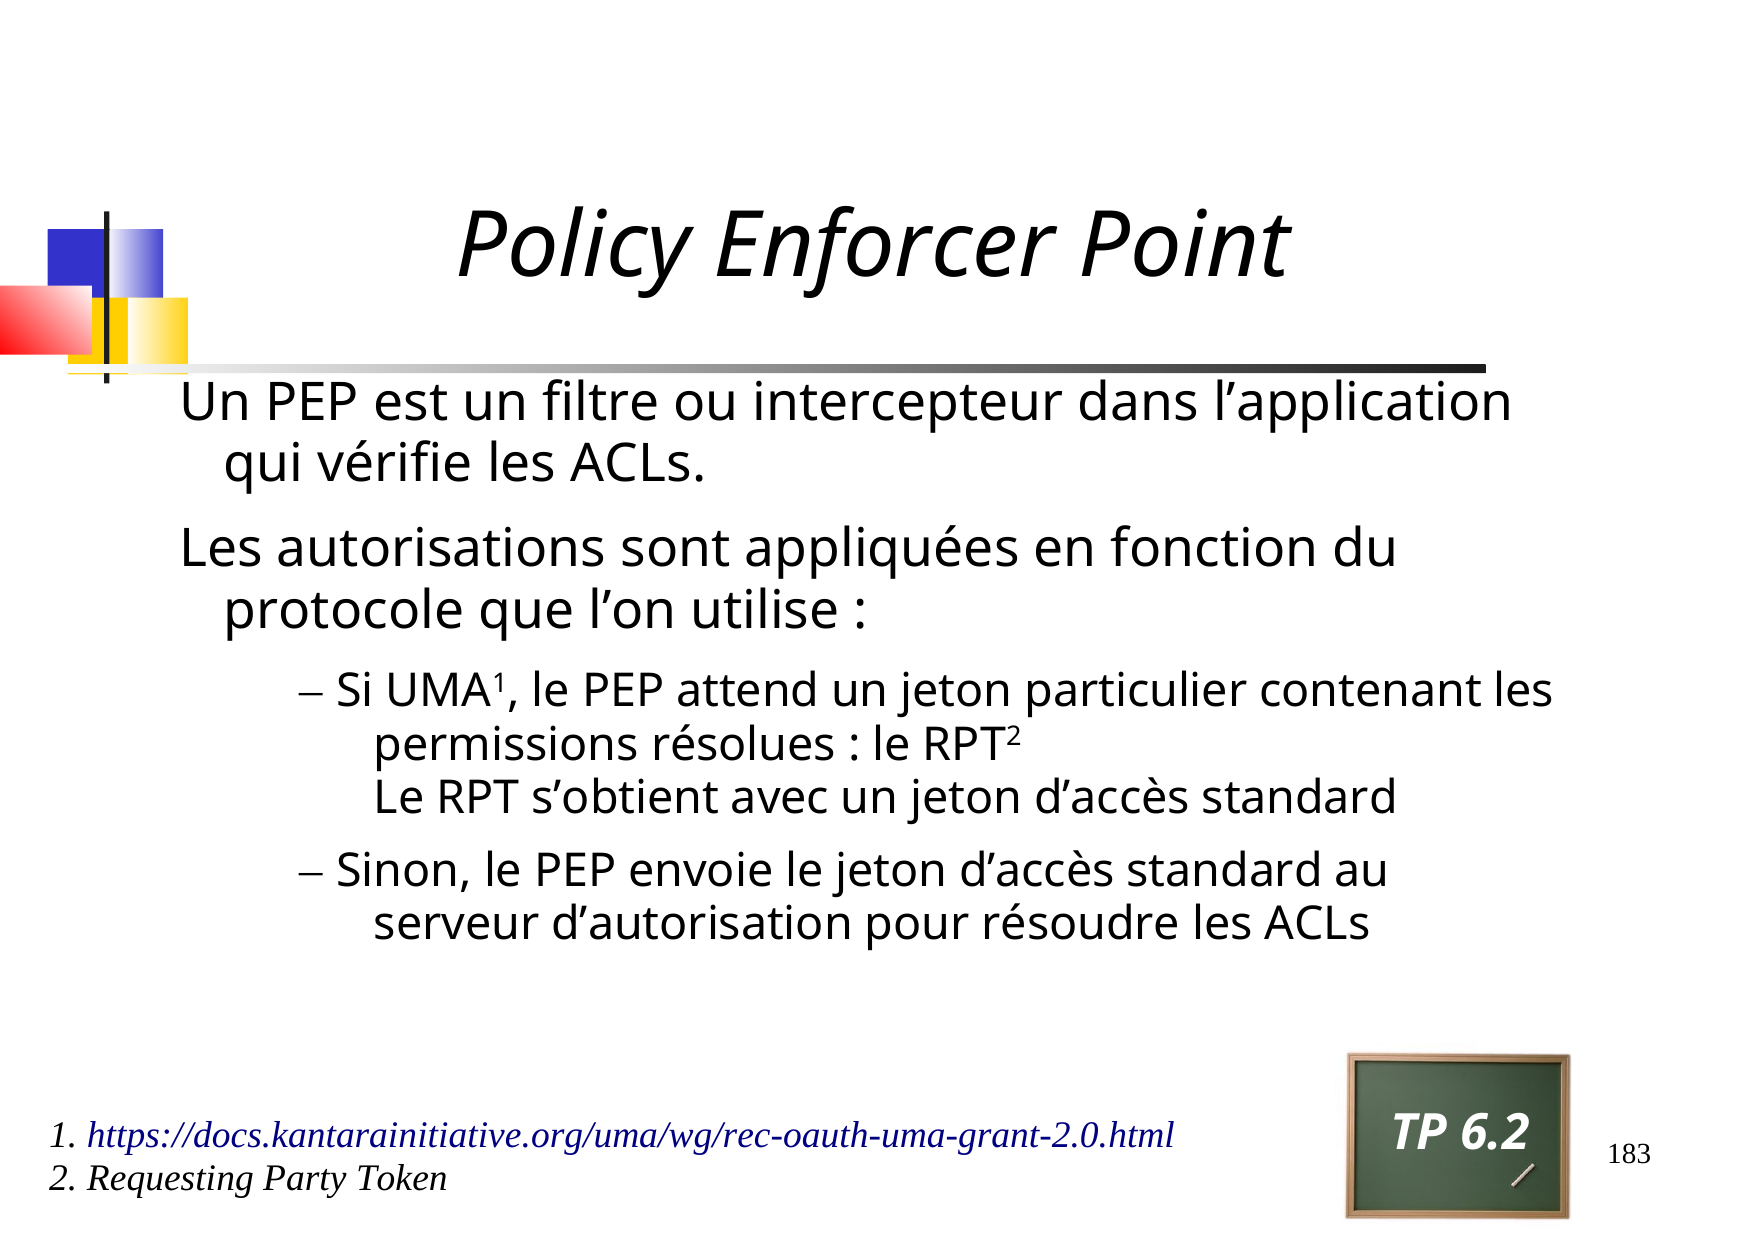

# Policy Enforcer Point
Un PEP est un filtre ou intercepteur dans l’application qui vérifie les ACLs.
Les autorisations sont appliquées en fonction du protocole que l’on utilise :
Si UMA1, le PEP attend un jeton particulier contenant les permissions résolues : le RPT2
Le RPT s’obtient avec un jeton d’accès standard
Sinon, le PEP envoie le jeton d’accès standard au serveur d’autorisation pour résoudre les ACLs
TP 6.2
1. https://docs.kantarainitiative.org/uma/wg/rec-oauth-uma-grant-2.0.html
2. Requesting Party Token